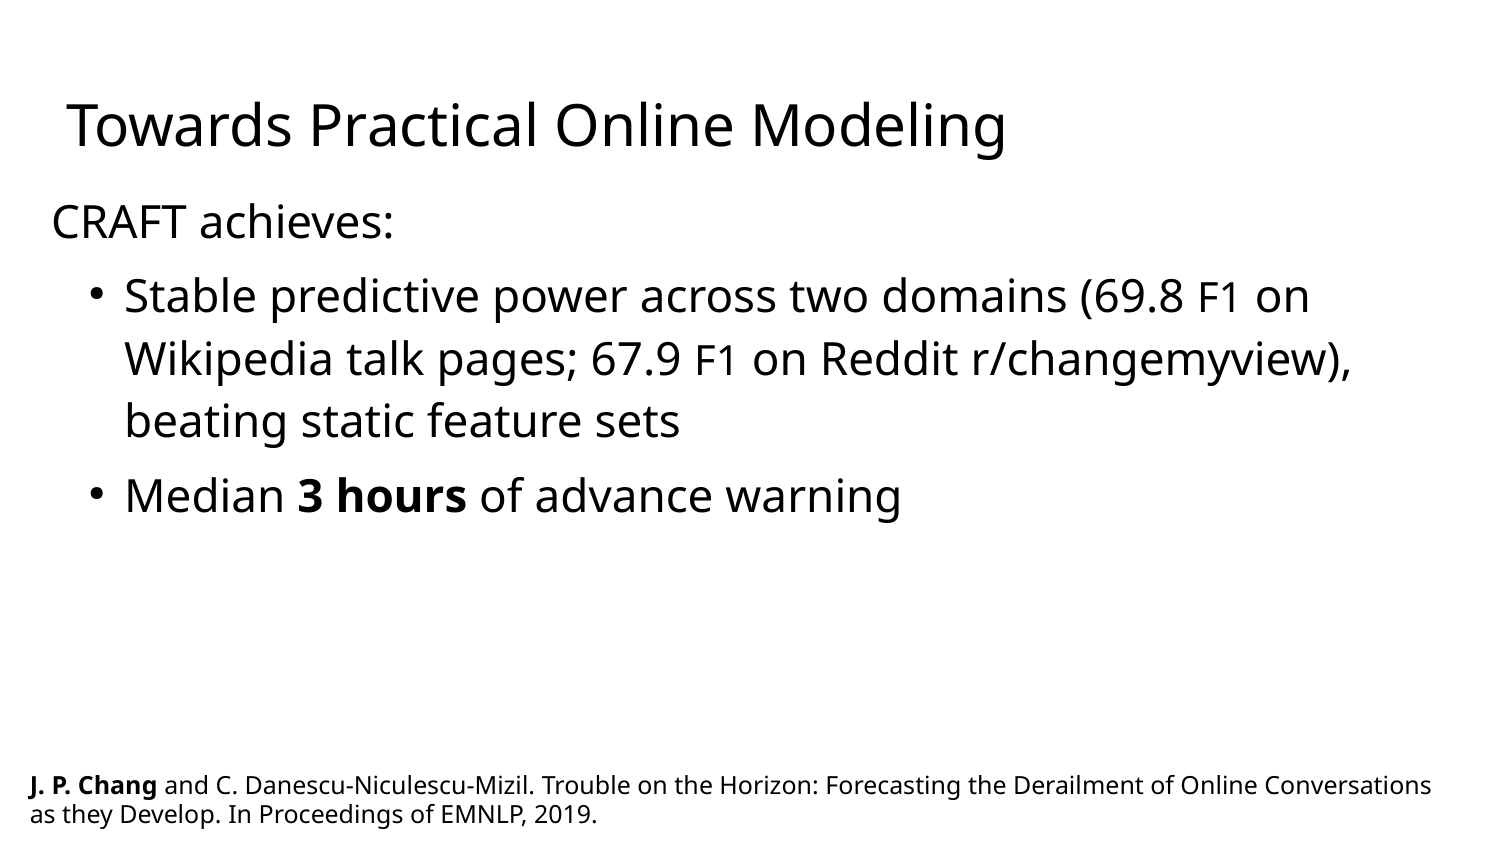

# Towards Practical Online Modeling
CRAFT achieves:
Stable predictive power across two domains (69.8 F1 on Wikipedia talk pages; 67.9 F1 on Reddit r/changemyview), beating static feature sets
Median 3 hours of advance warning
J. P. Chang and C. Danescu-Niculescu-Mizil. Trouble on the Horizon: Forecasting the Derailment of Online Conversations as they Develop. In Proceedings of EMNLP, 2019.